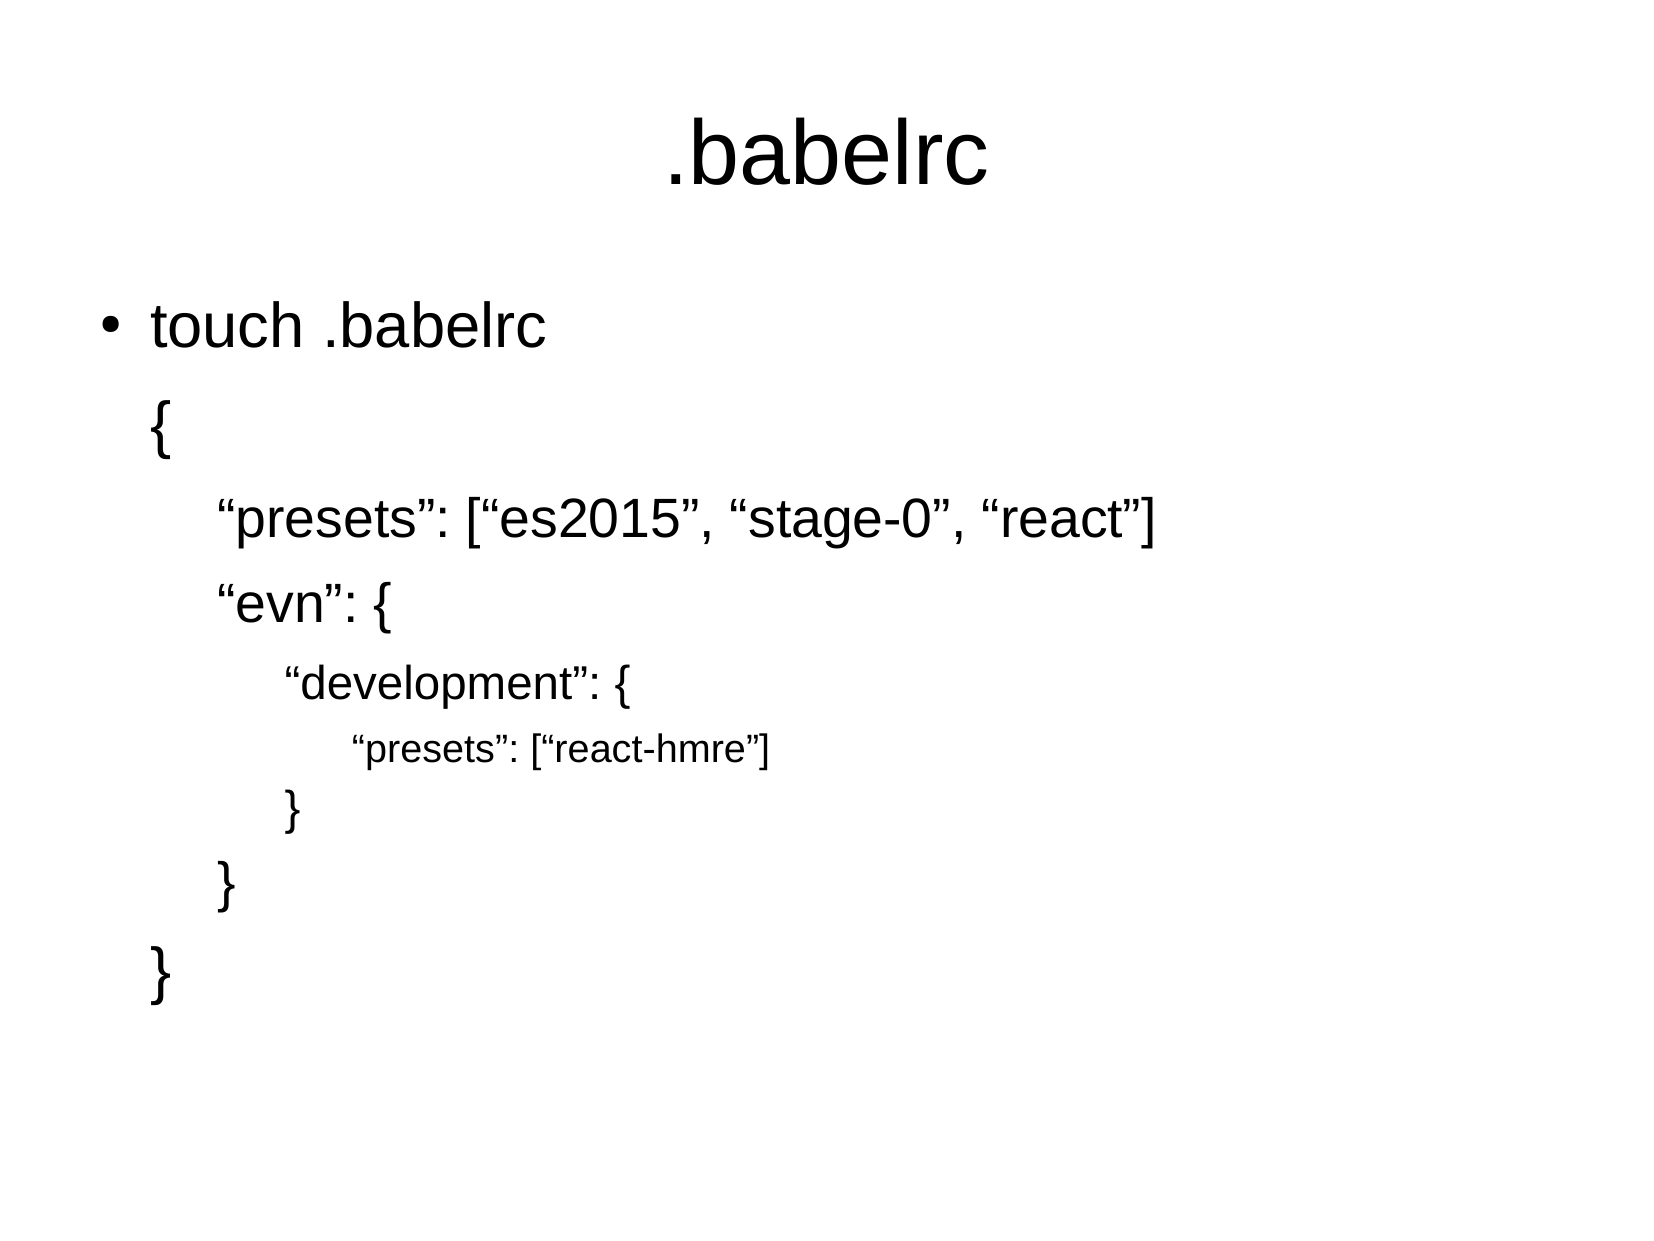

# .babelrc
touch .babelrc
{
“presets”: [“es2015”, “stage-0”, “react”]
“evn”: {
“development”: {
“presets”: [“react-hmre”]
}
}
}